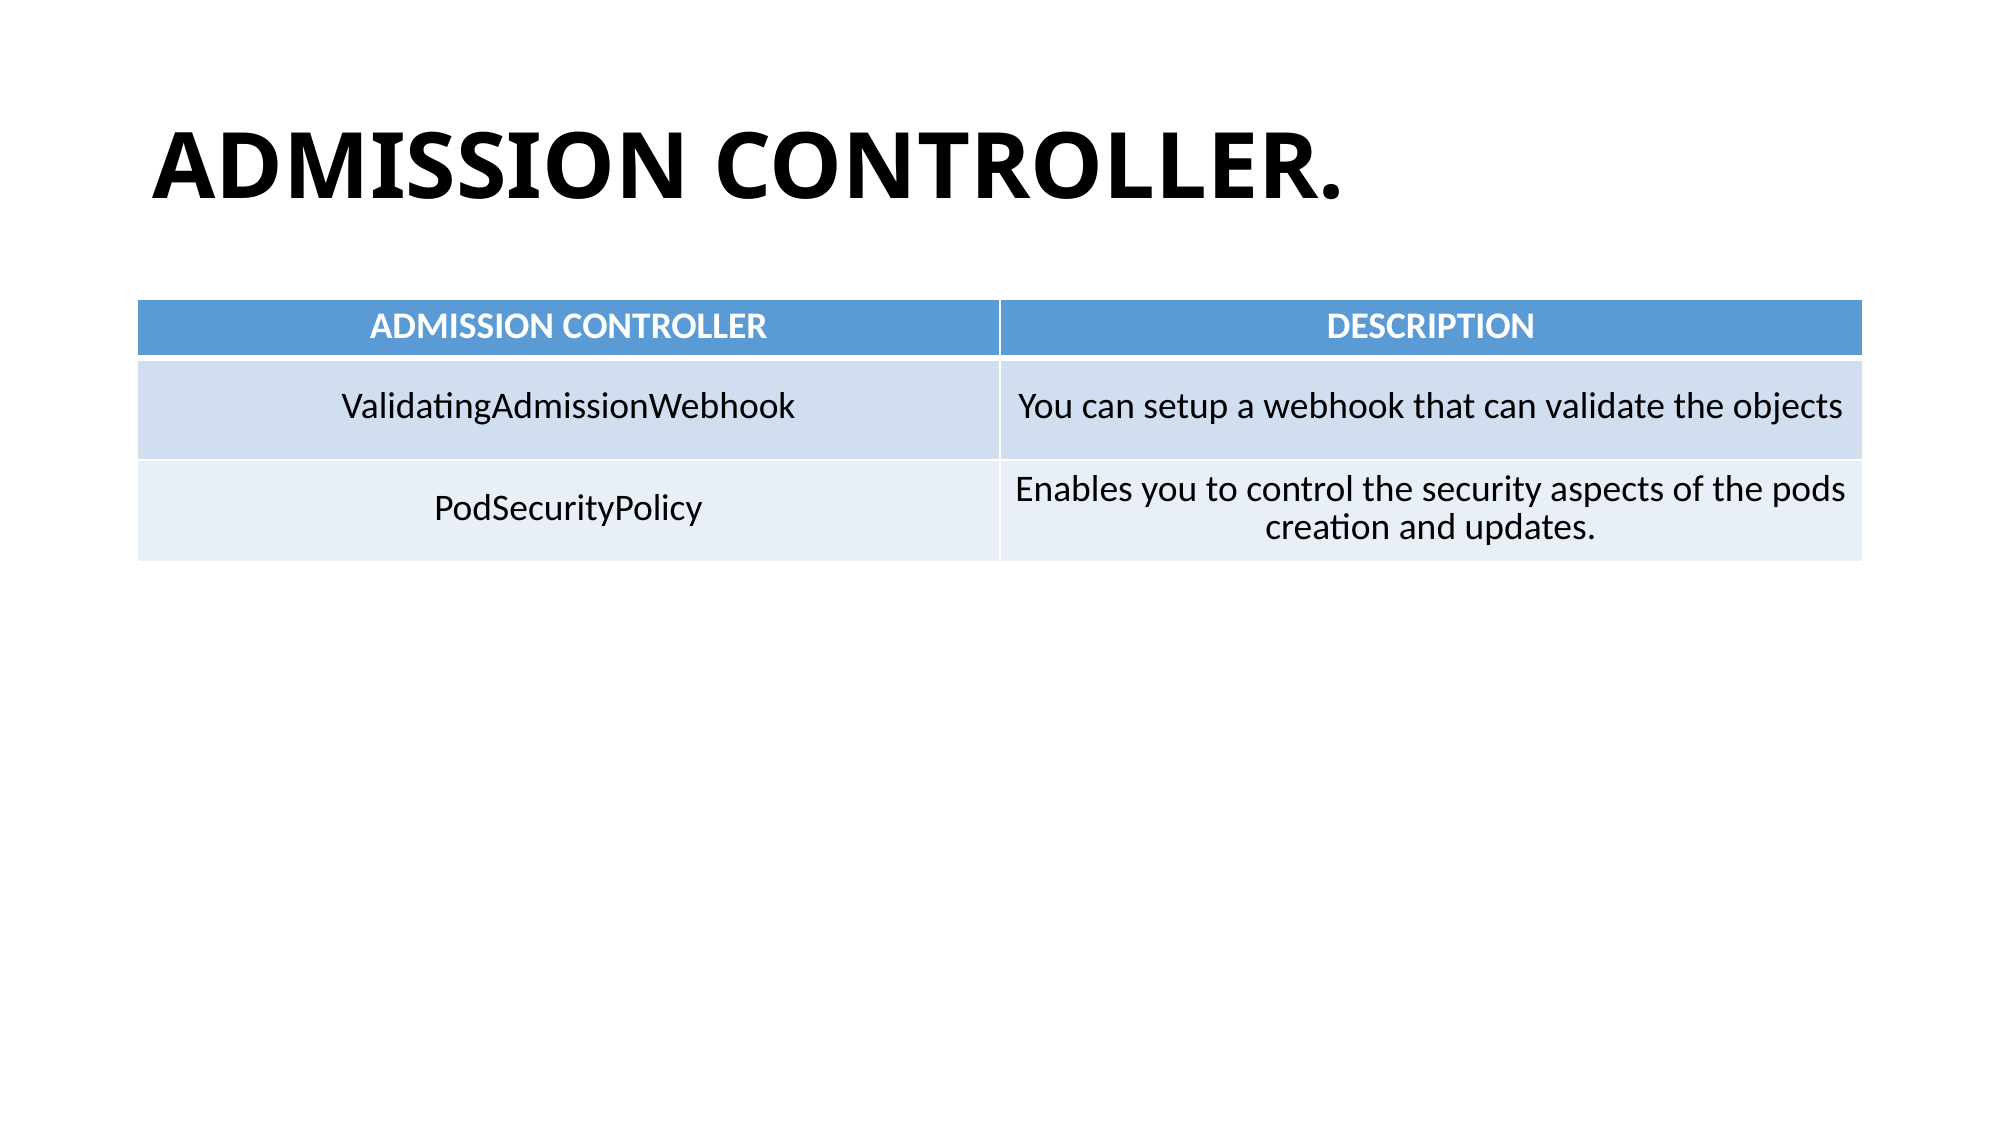

# ADMISSION CONTROLLER.
| ADMISSION CONTROLLER | DESCRIPTION |
| --- | --- |
| ValidatingAdmissionWebhook | You can setup a webhook that can validate the objects |
| PodSecurityPolicy | Enables you to control the security aspects of the pods creation and updates. |